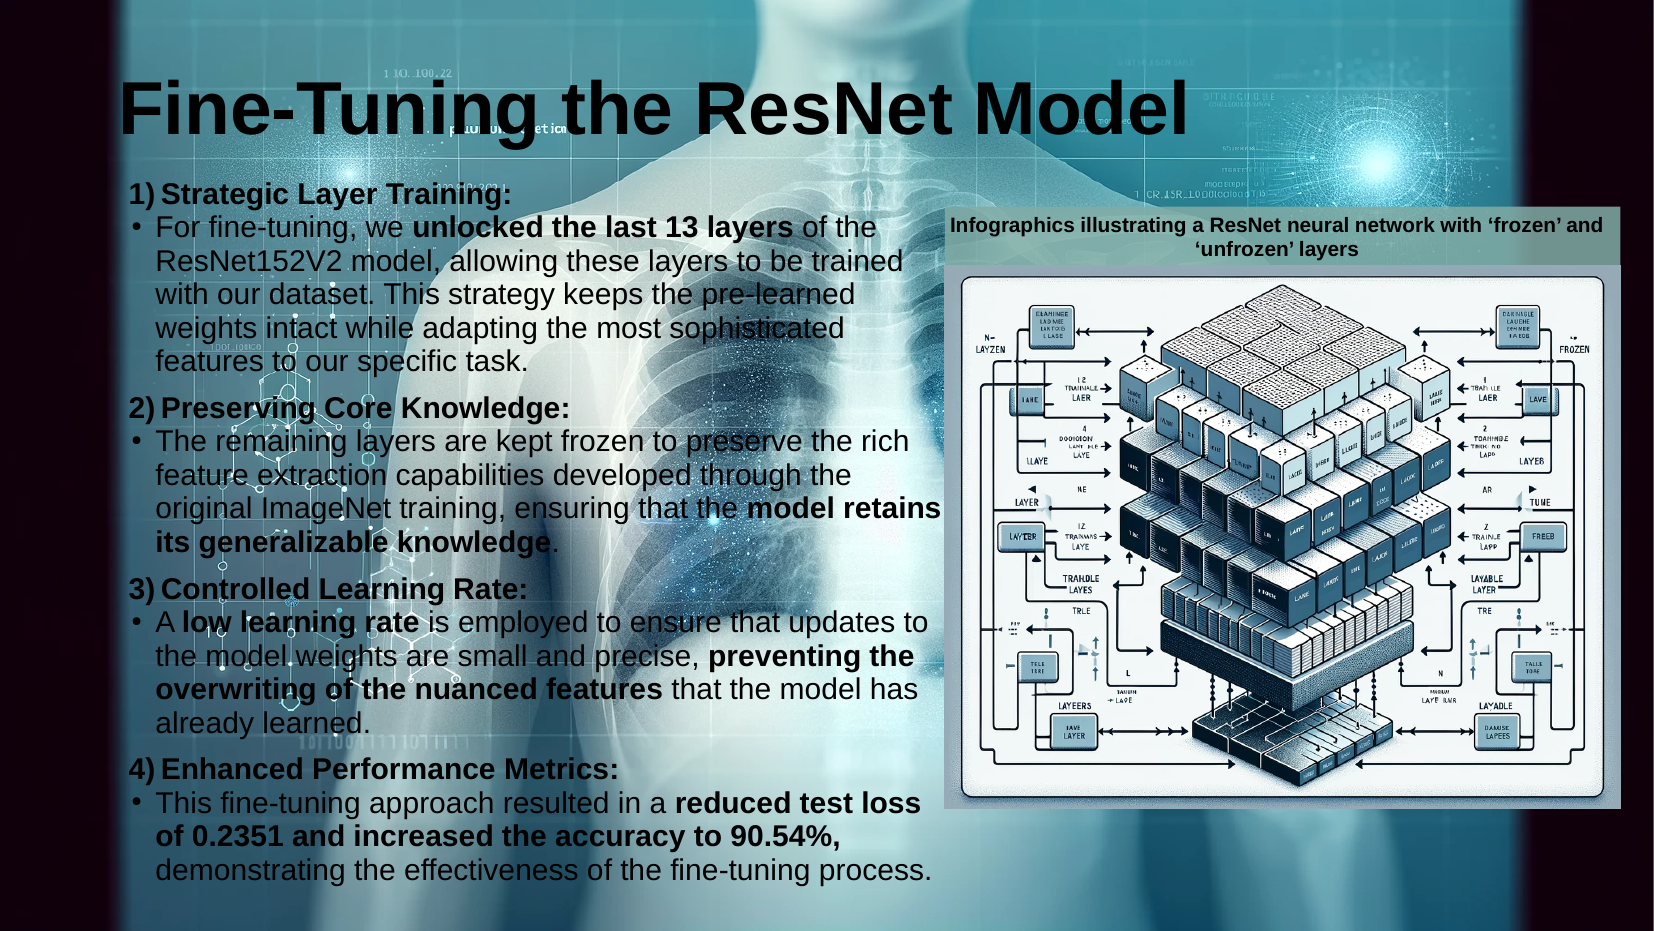

# Fine-Tuning the ResNet Model
 Strategic Layer Training:
For fine-tuning, we unlocked the last 13 layers of the ResNet152V2 model, allowing these layers to be trained with our dataset. This strategy keeps the pre-learned weights intact while adapting the most sophisticated features to our specific task.
 Preserving Core Knowledge:
The remaining layers are kept frozen to preserve the rich feature extraction capabilities developed through the original ImageNet training, ensuring that the model retains its generalizable knowledge.
 Controlled Learning Rate:
A low learning rate is employed to ensure that updates to the model weights are small and precise, preventing the overwriting of the nuanced features that the model has already learned.
 Enhanced Performance Metrics:
This fine-tuning approach resulted in a reduced test loss of 0.2351 and increased the accuracy to 90.54%, demonstrating the effectiveness of the fine-tuning process.
Infographics illustrating a ResNet neural network with ‘frozen’ and ‘unfrozen’ layers